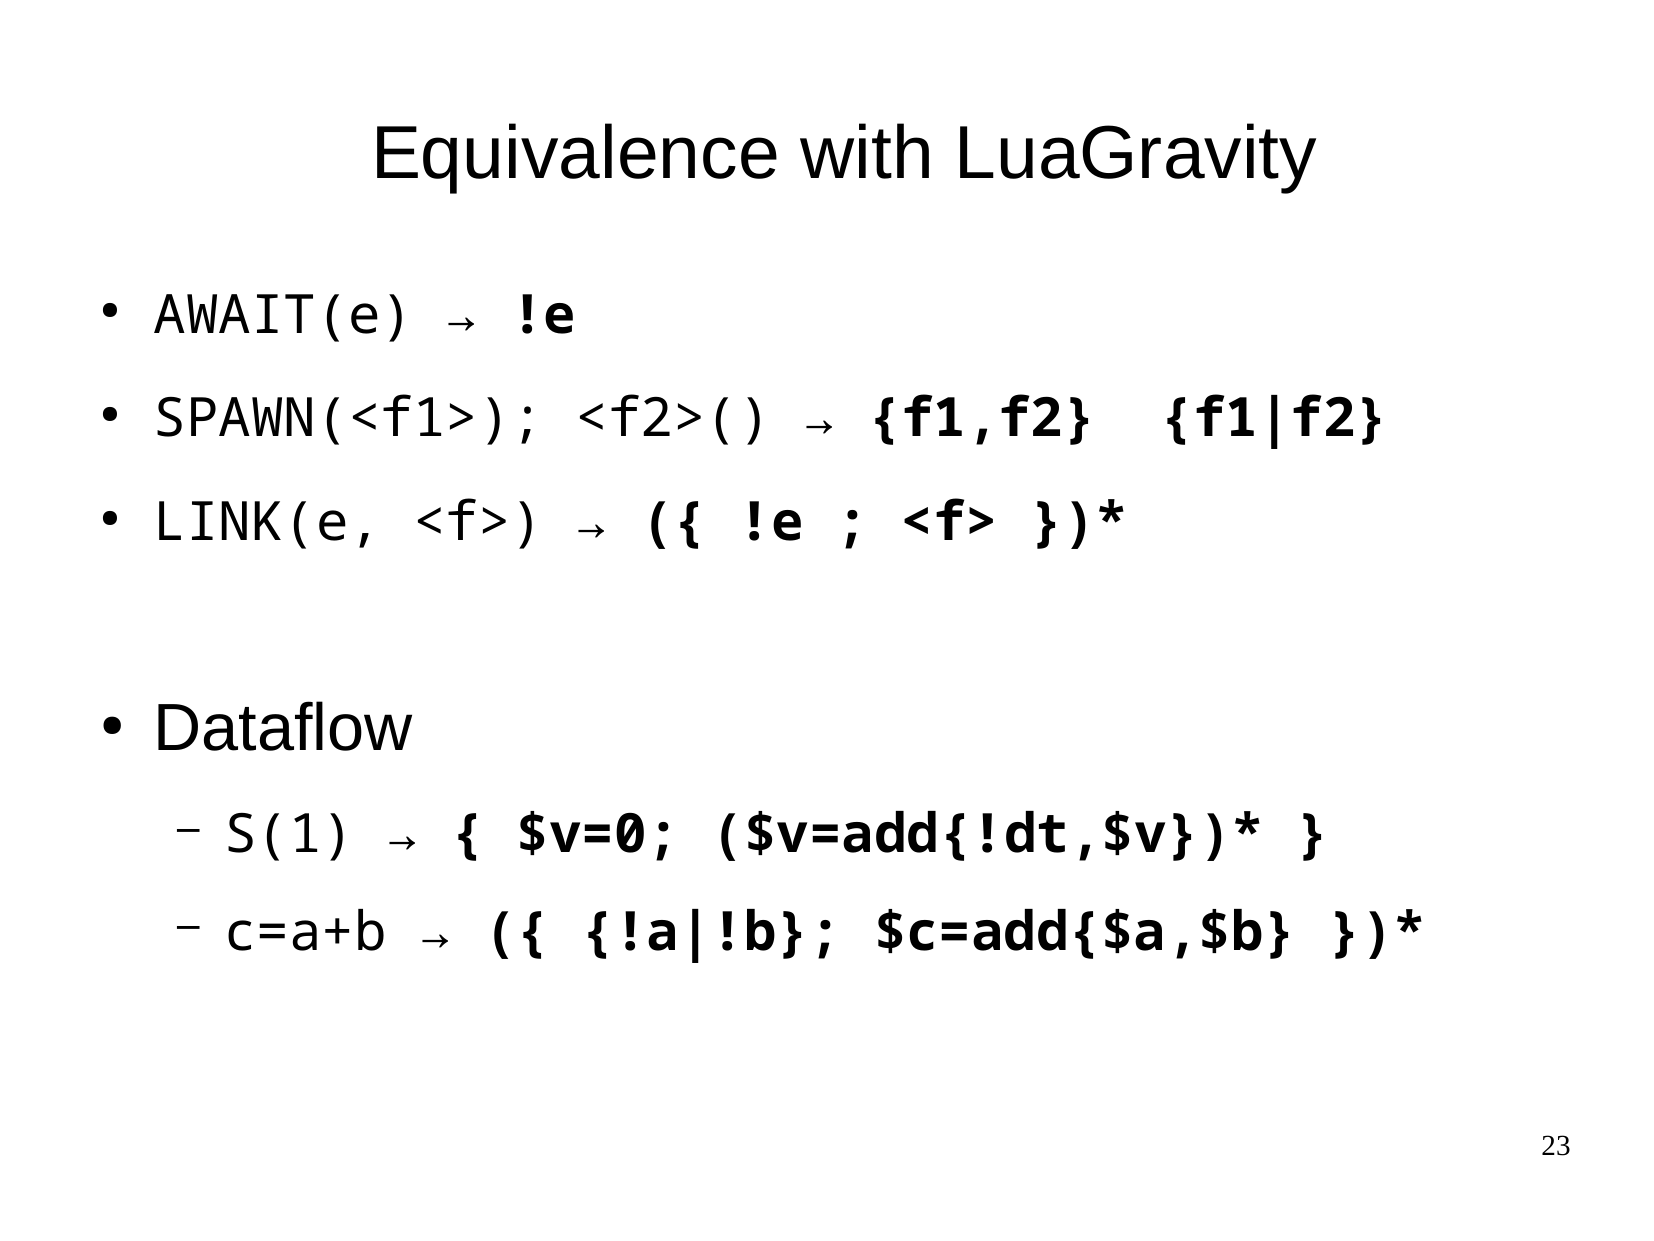

# Equivalence with LuaGravity
AWAIT(e) → !e
SPAWN(<f1>); <f2>() → {f1,f2} {f1|f2}
LINK(e, <f>) → ({ !e ; <f> })*
Dataflow
S(1) → { $v=0; ($v=add{!dt,$v})* }
c=a+b → ({ {!a|!b}; $c=add{$a,$b} })*
23